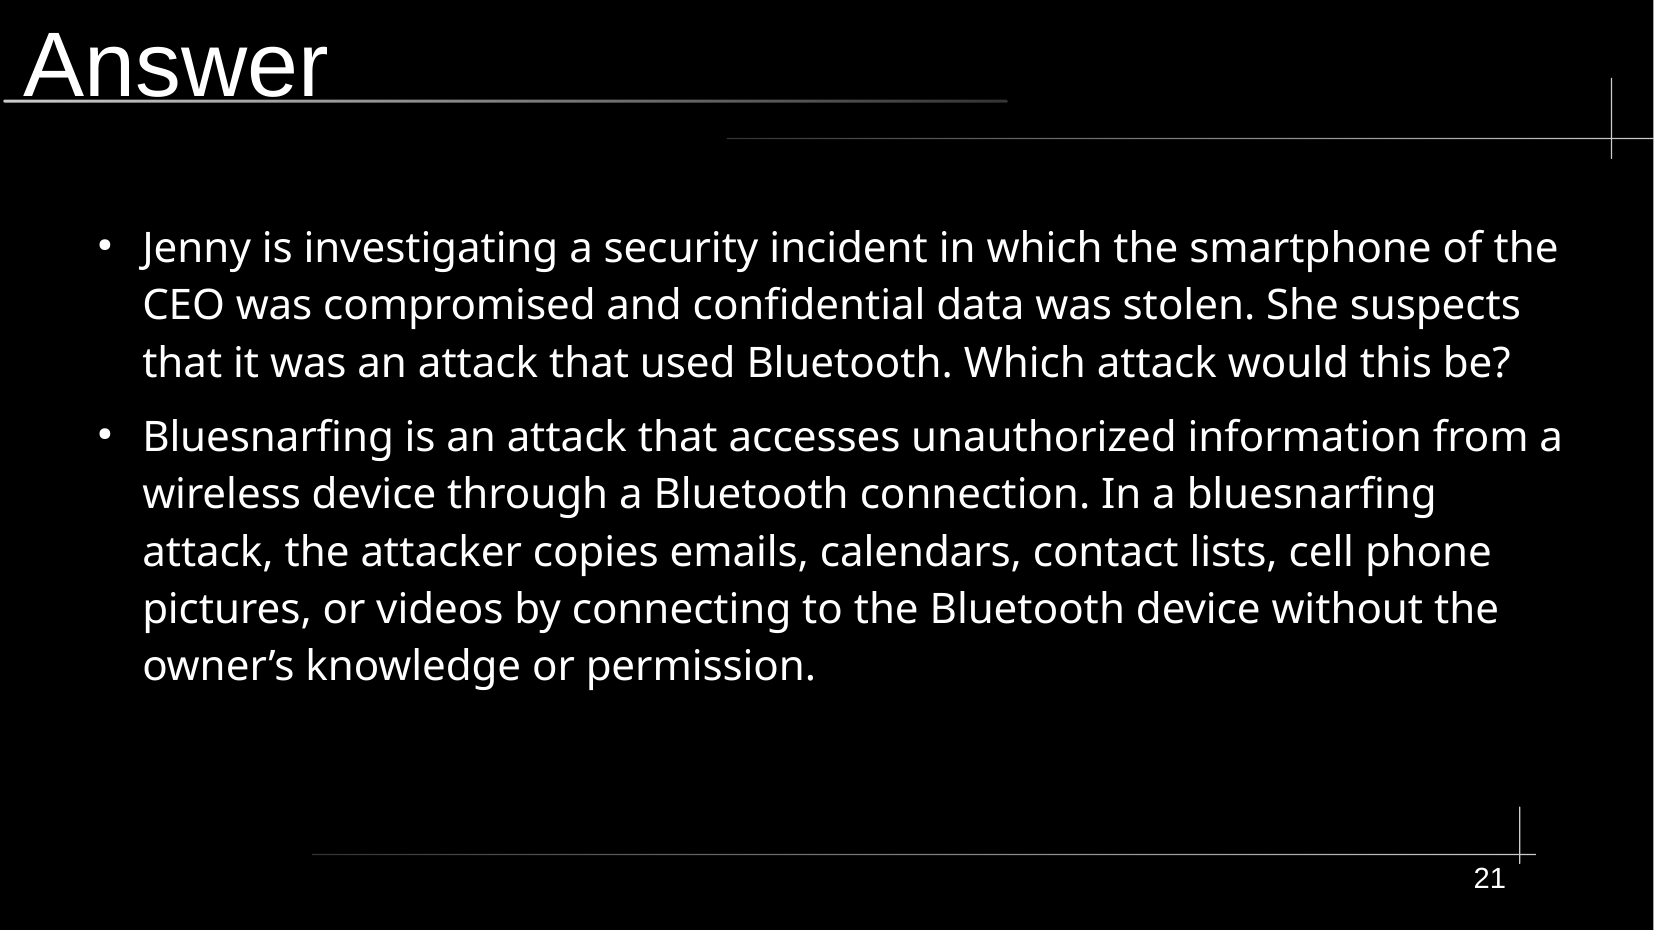

# Answer
Jenny is investigating a security incident in which the smartphone of the CEO was compromised and confidential data was stolen. She suspects that it was an attack that used Bluetooth. Which attack would this be?
Bluesnarfing is an attack that accesses unauthorized information from a wireless device through a Bluetooth connection. In a bluesnarfing attack, the attacker copies emails, calendars, contact lists, cell phone pictures, or videos by connecting to the Bluetooth device without the owner’s knowledge or permission.
21